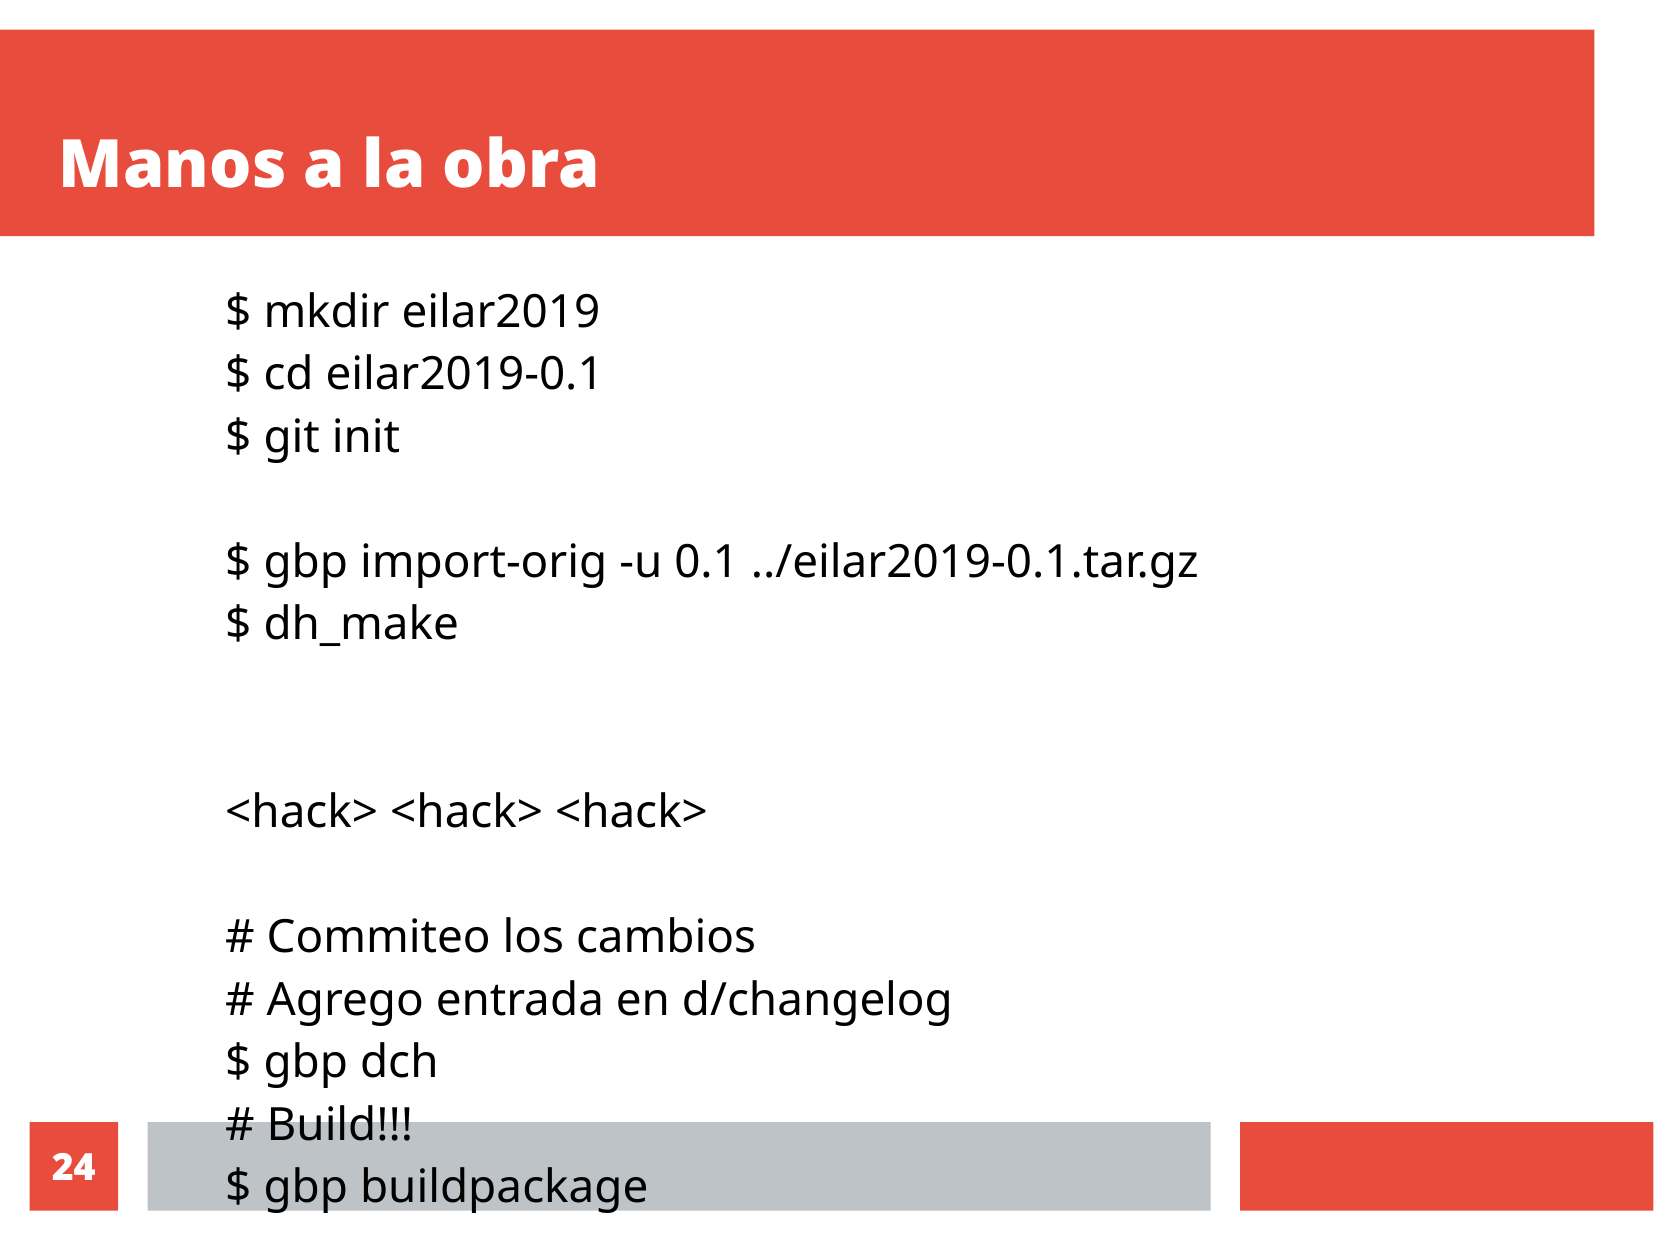

# Manos a la obra
$ mkdir eilar2019
$ cd eilar2019-0.1
$ git init
$ gbp import-orig -u 0.1 ../eilar2019-0.1.tar.gz
$ dh_make
<hack> <hack> <hack>
# Commiteo los cambios
# Agrego entrada en d/changelog
$ gbp dch
# Build!!!
$ gbp buildpackage
24